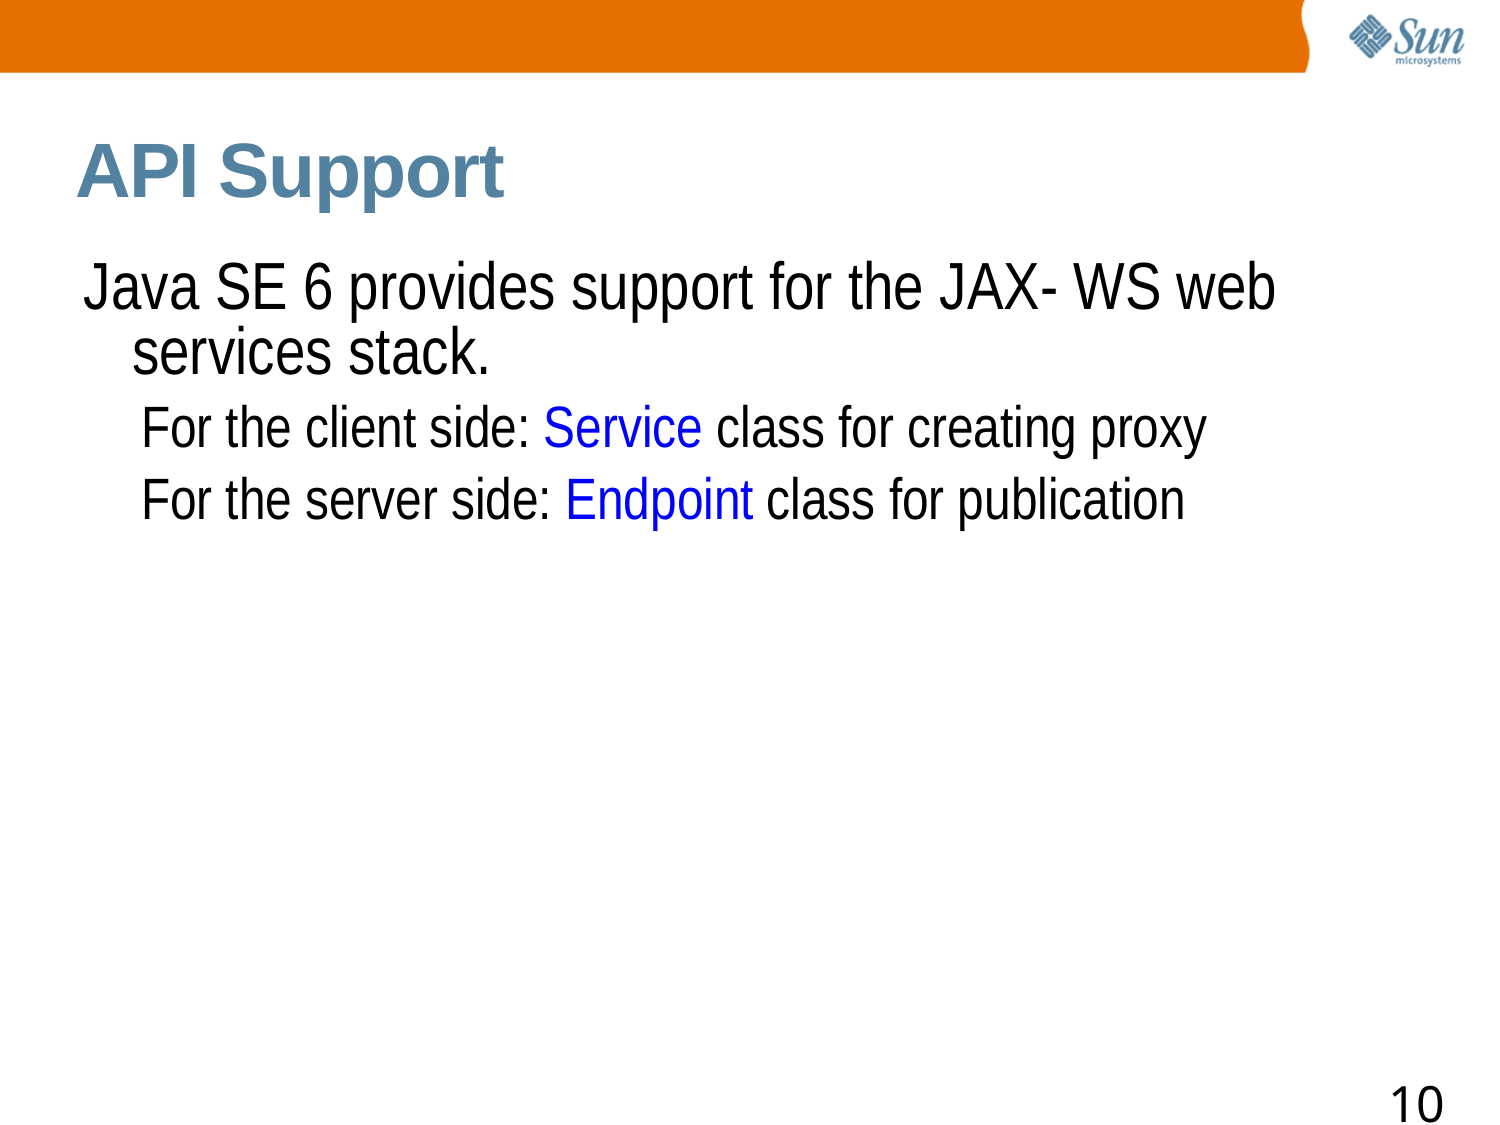

# API Support
Java SE 6 provides support for the JAX- WS web services stack.
For the client side: Service class for creating proxy
For the server side: Endpoint class for publication